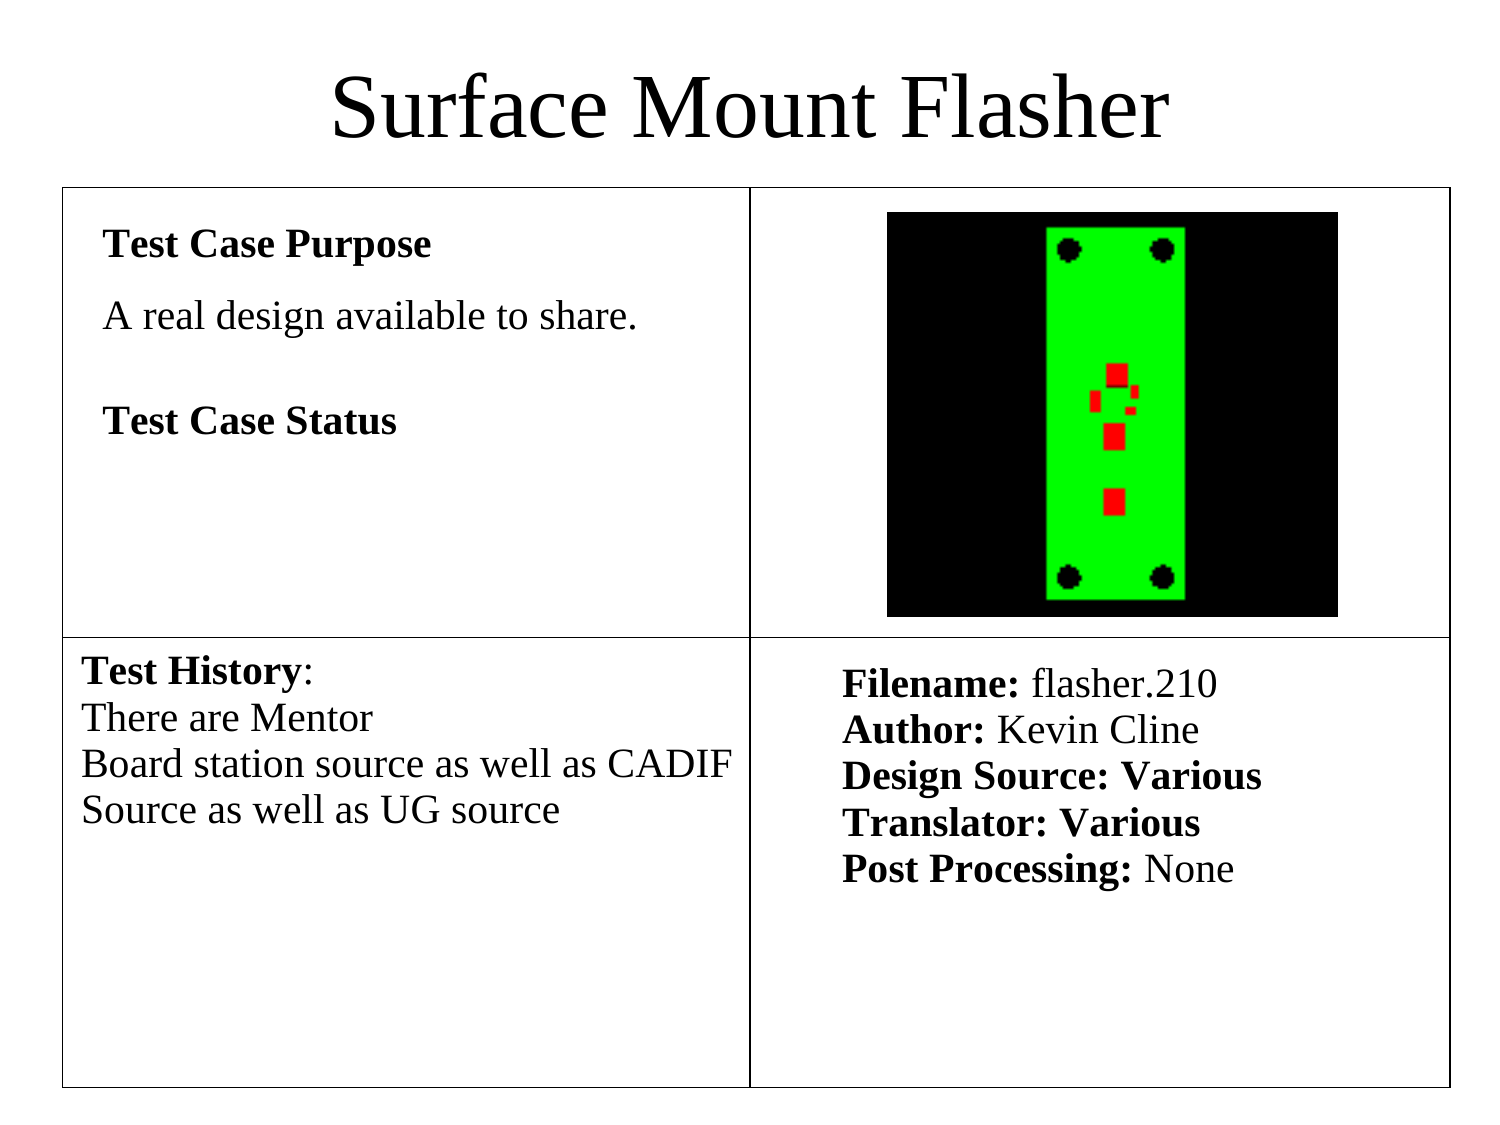

# Surface Mount Flasher
Test Case Purpose
A real design available to share.
Test Case Status
Test History:
There are Mentor
Board station source as well as CADIF
Source as well as UG source
Filename: flasher.210
Author: Kevin Cline
Design Source: Various
Translator: Various
Post Processing: None